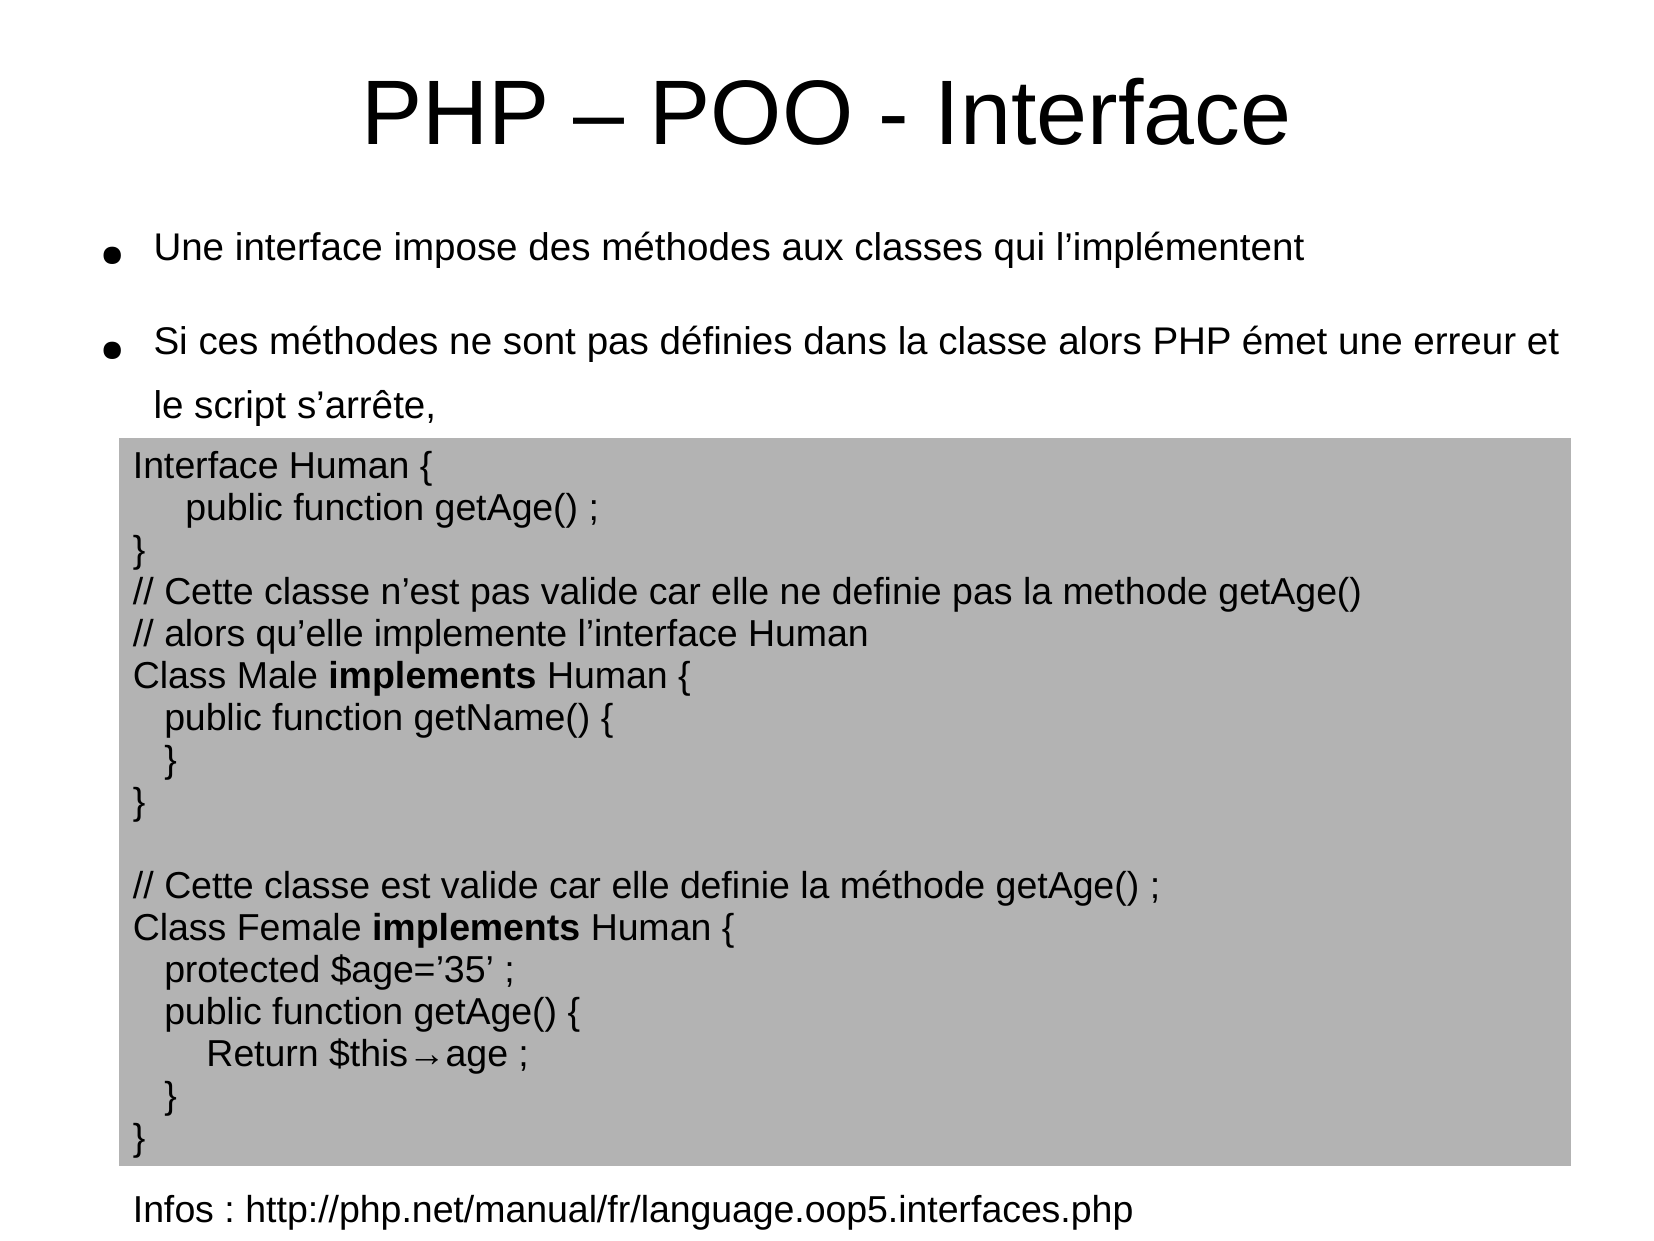

# PHP – POO - Interface
Une interface impose des méthodes aux classes qui l’implémentent
Si ces méthodes ne sont pas définies dans la classe alors PHP émet une erreur et le script s’arrête,
| Interface Human { public function getAge() ; } // Cette classe n’est pas valide car elle ne definie pas la methode getAge() // alors qu’elle implemente l’interface Human Class Male implements Human { public function getName() { } } // Cette classe est valide car elle definie la méthode getAge() ; Class Female implements Human { protected $age=’35’ ; public function getAge() { Return $this→age ; } } |
| --- |
Infos : http://php.net/manual/fr/language.oop5.interfaces.php